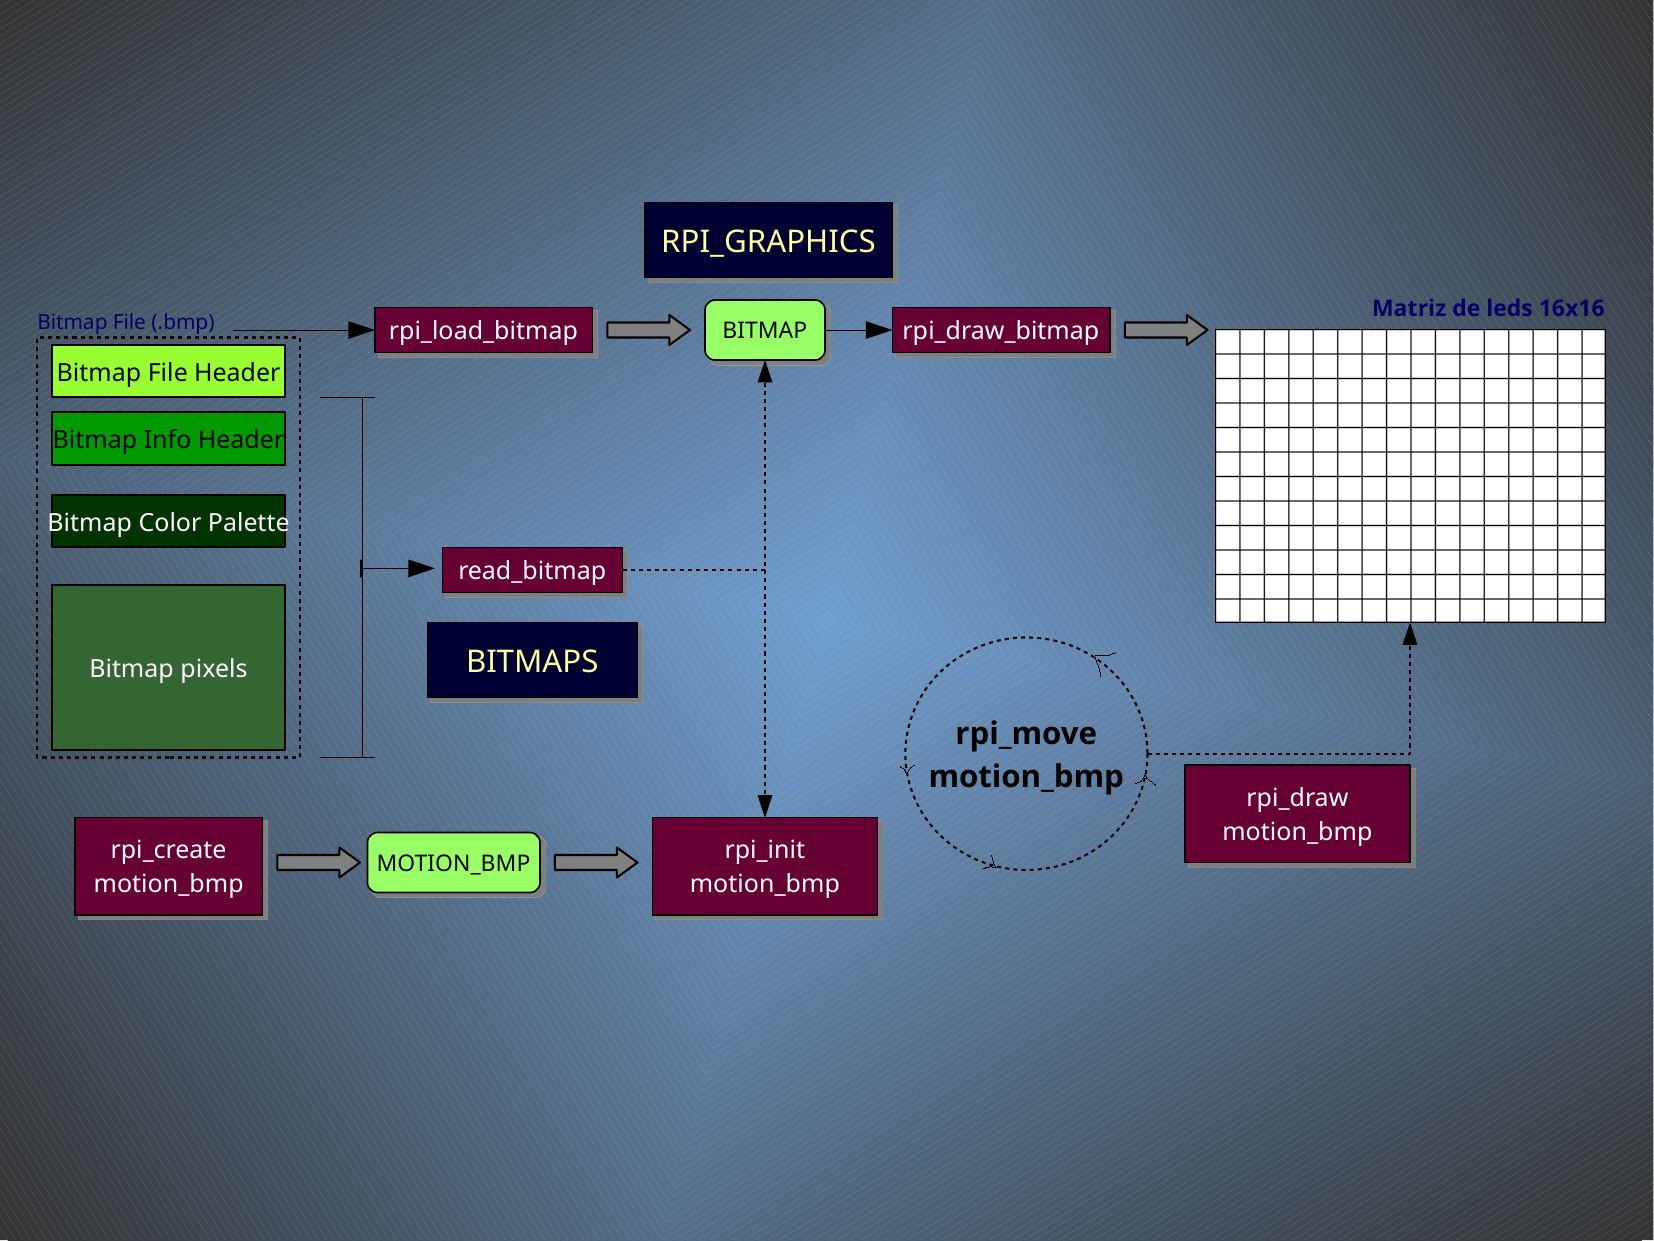

RPI_GRAPHICS
Matriz de leds 16x16
Bitmap File (.bmp)
BITMAP
rpi_load_bitmap
rpi_draw_bitmap
Bitmap File Header
Bitmap Info Header
Bitmap Color Palette
read_bitmap
Bitmap pixels
BITMAPS
rpi_move
motion_bmp
rpi_draw
motion_bmp
rpi_create
motion_bmp
rpi_init
motion_bmp
MOTION_BMP